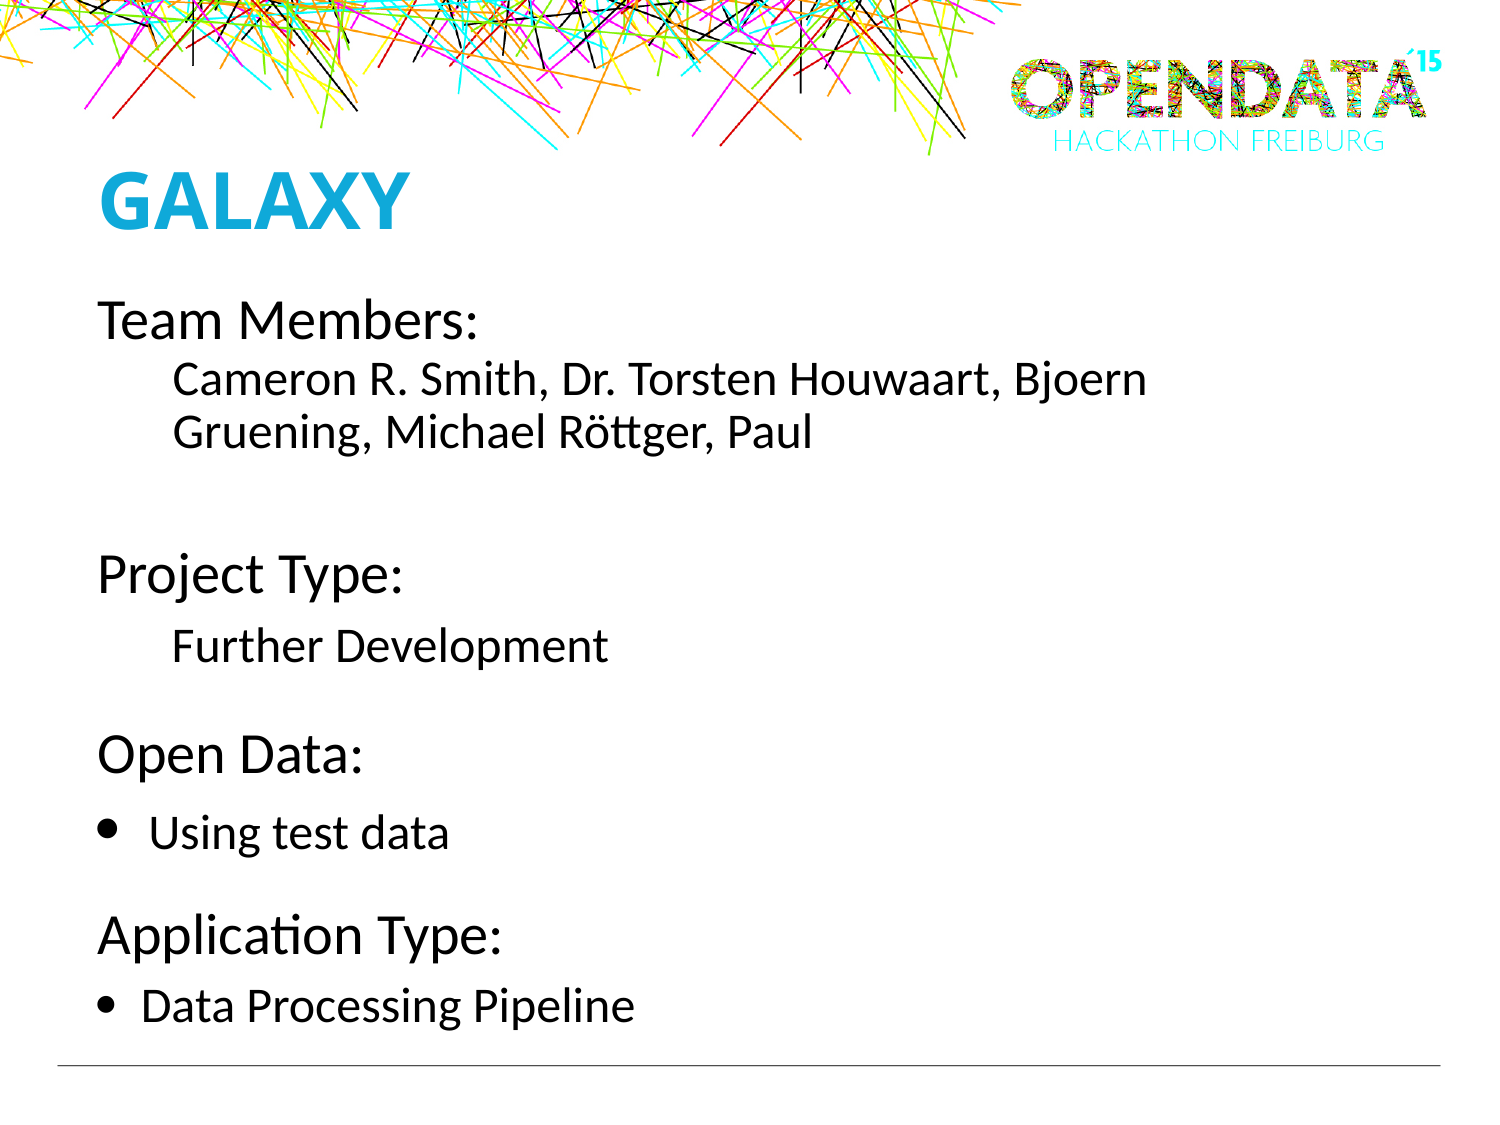

# GALAXY
Team Members:
Cameron R. Smith, Dr. Torsten Houwaart, Bjoern Gruening, Michael Röttger, Paul
Project Type:
	Further Development
Open Data:
 Using test data
Application Type:
 Data Processing Pipeline